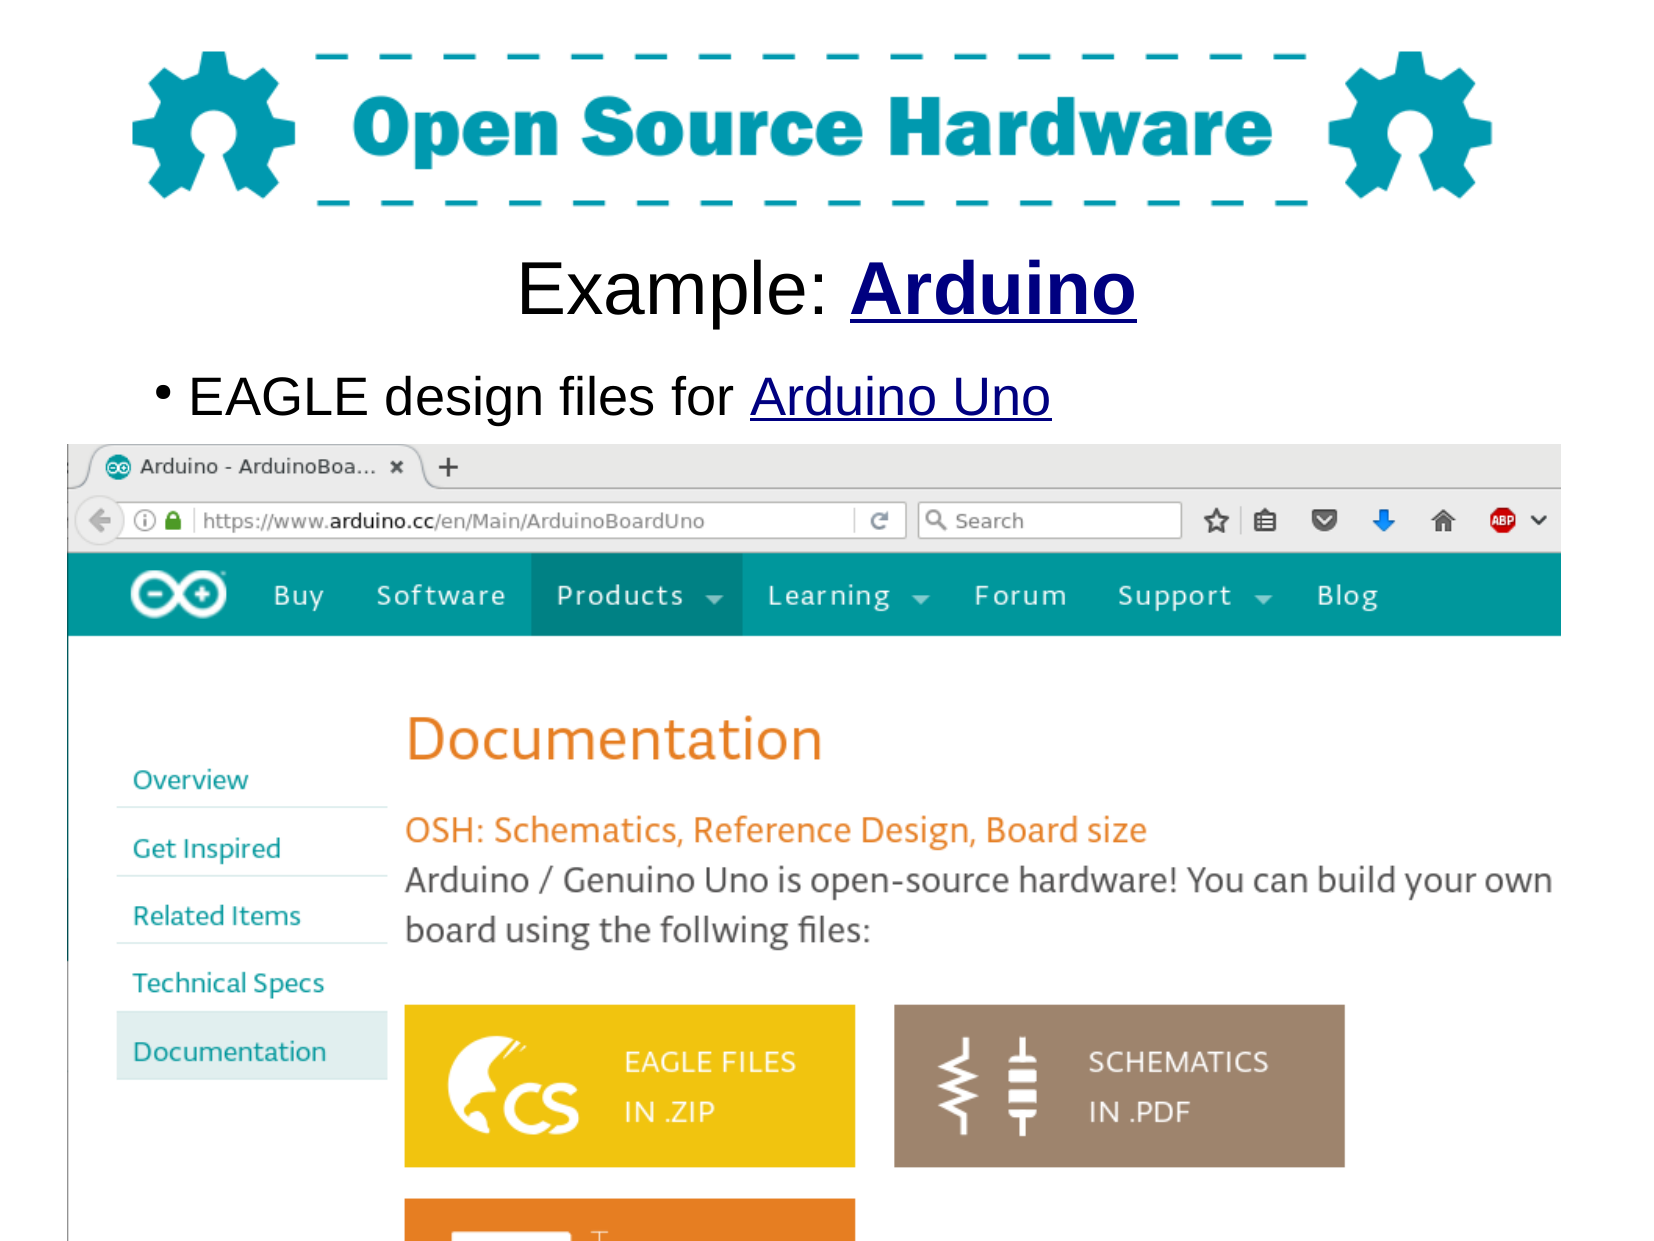

Example: Arduino
EAGLE design files for Arduino Uno